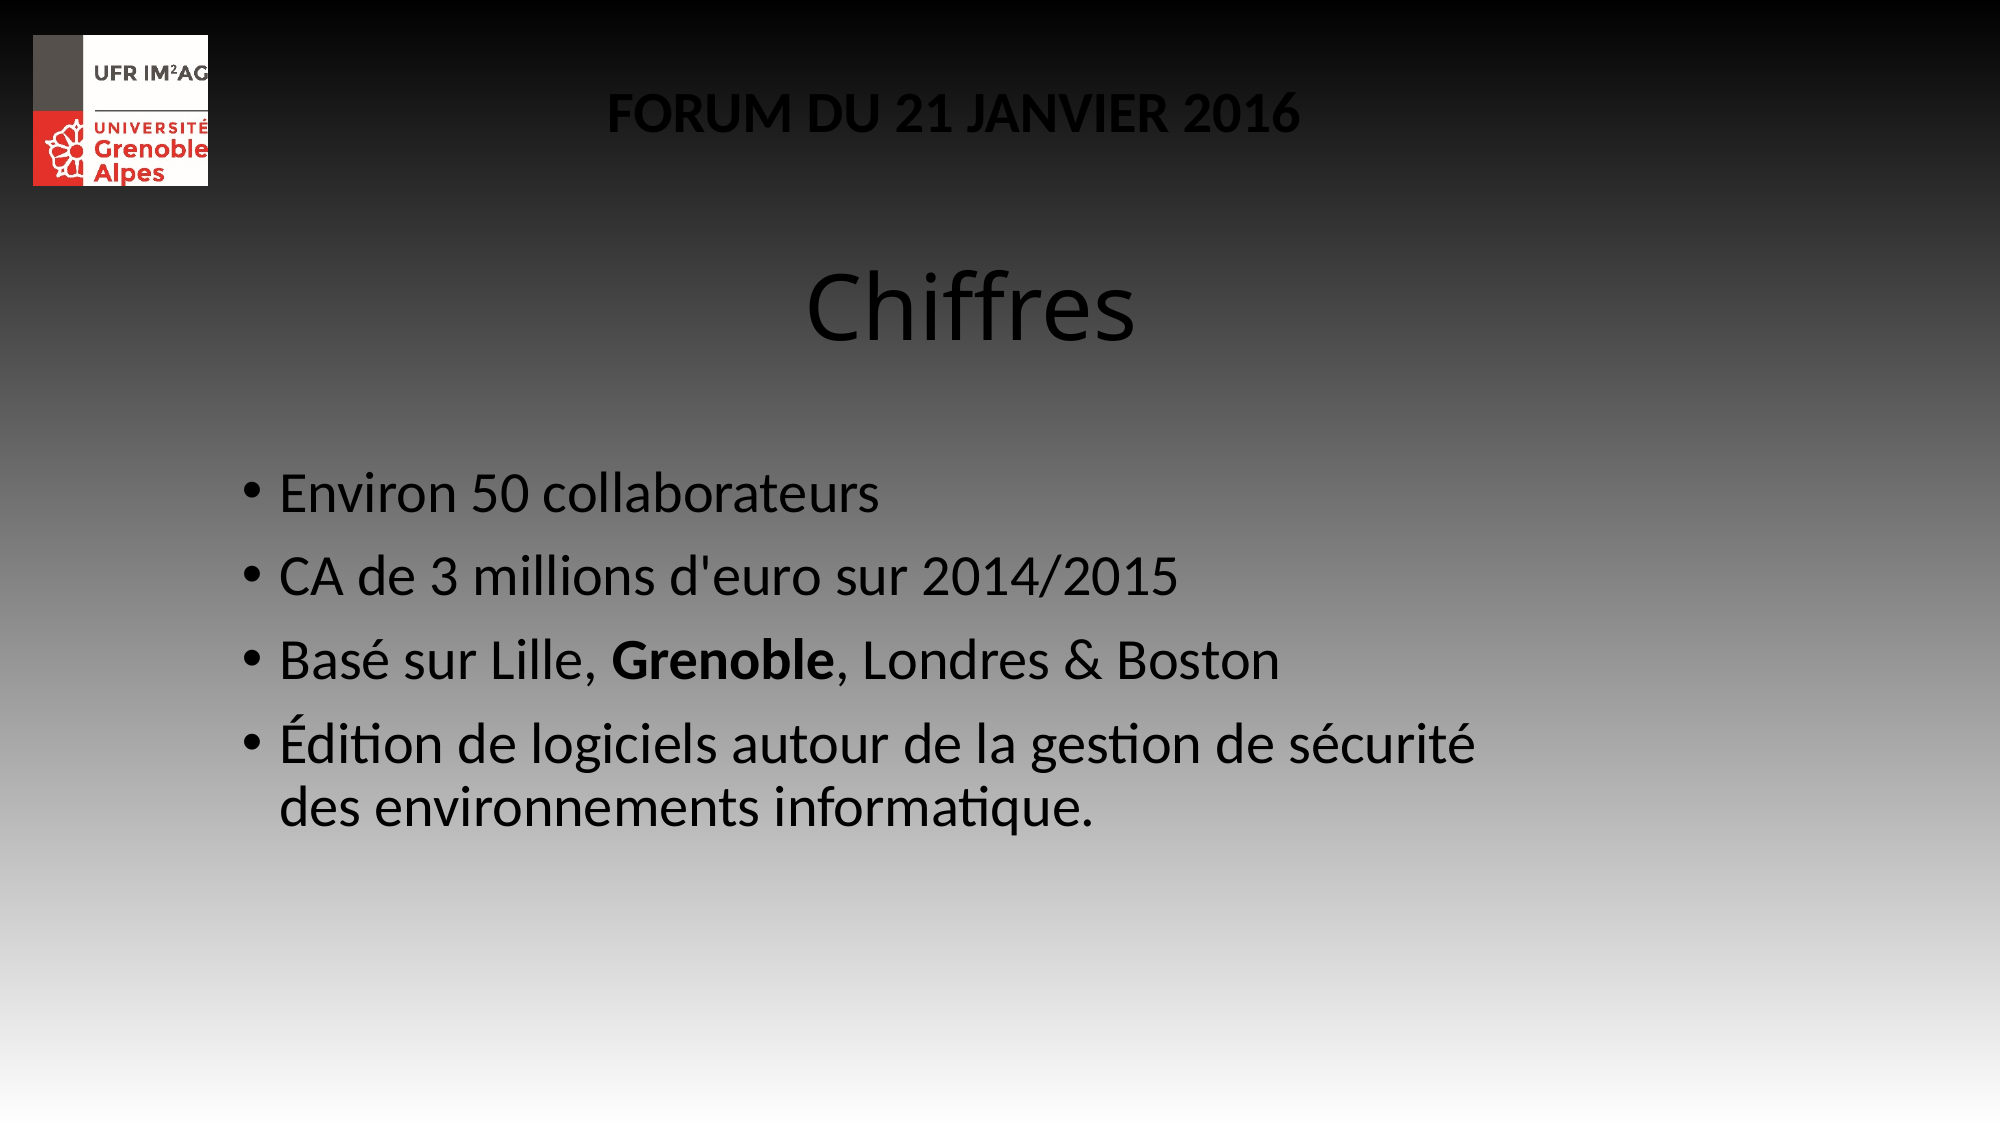

FORUM DU 21 JANVIER 2016
# Chiffres
Environ 50 collaborateurs
CA de 3 millions d'euro sur 2014/2015
Basé sur Lille, Grenoble, Londres & Boston
Édition de logiciels autour de la gestion de sécurité des environnements informatique.